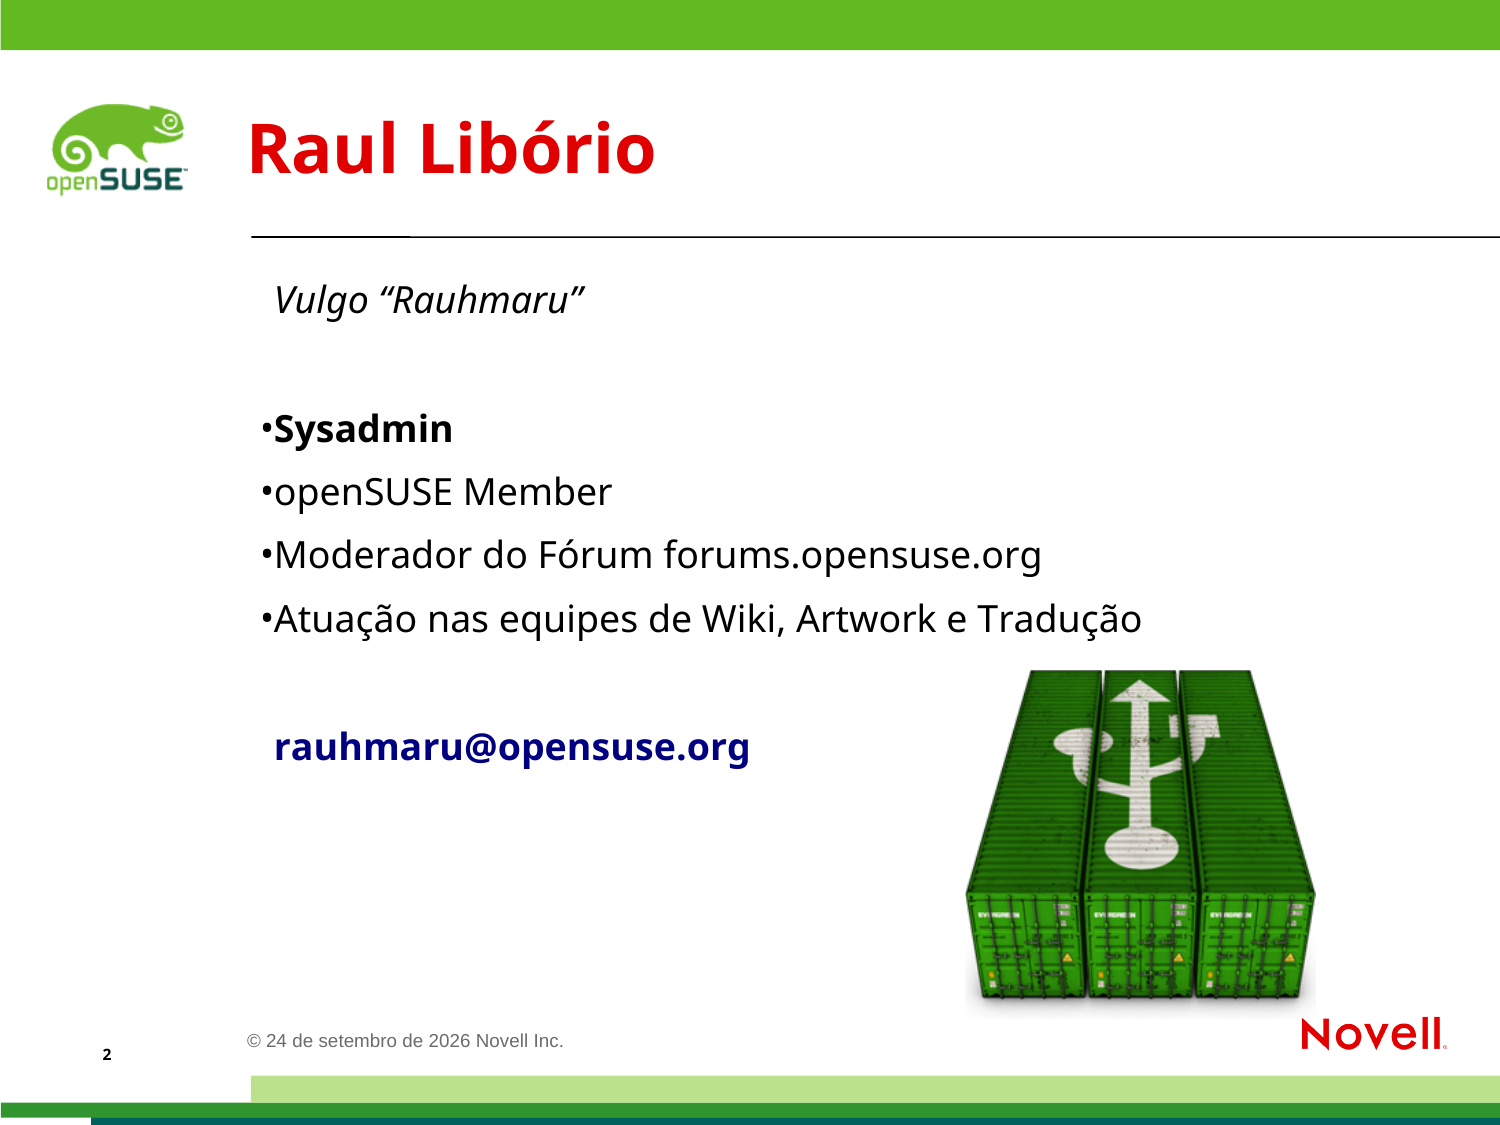

# Raul Libório
Vulgo “Rauhmaru”
Sysadmin
openSUSE Member
Moderador do Fórum forums.opensuse.org
Atuação nas equipes de Wiki, Artwork e Tradução
rauhmaru@opensuse.org